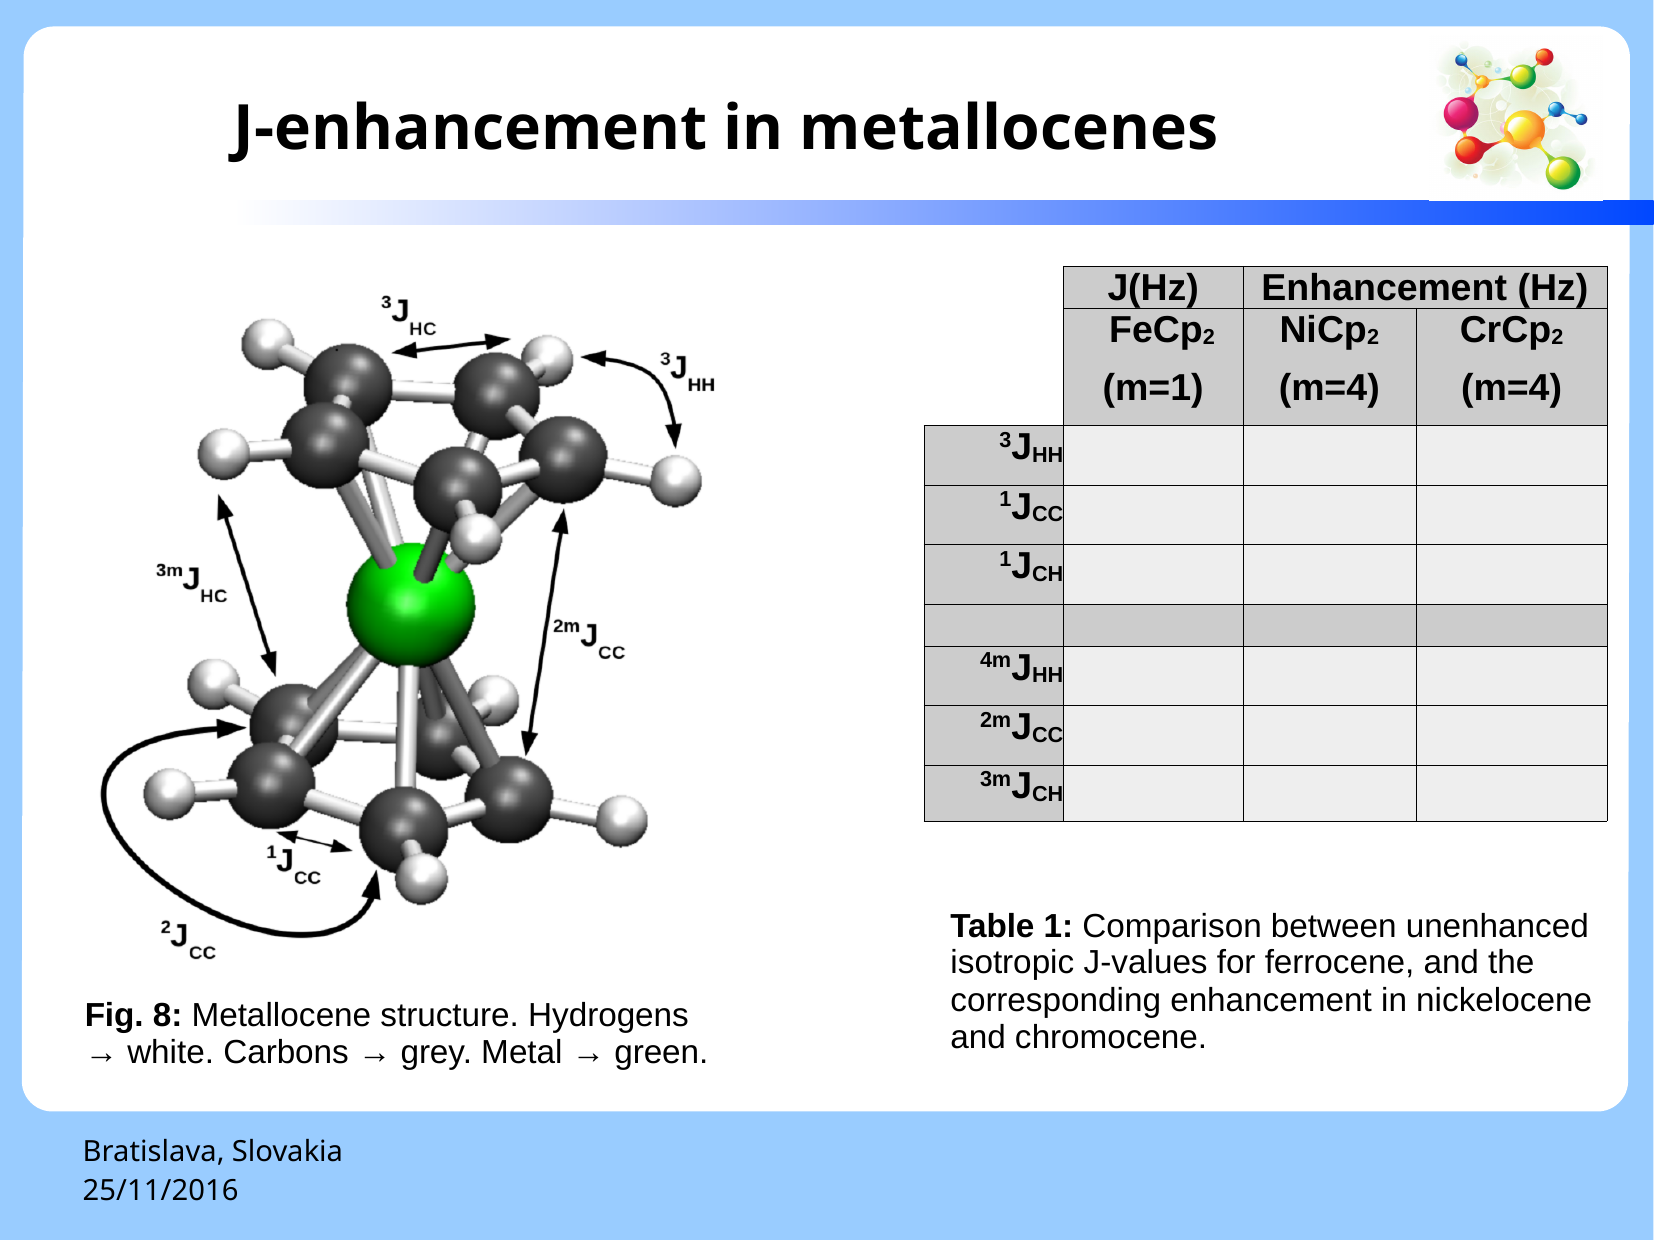

# J-enhancement in metallocenes
| | J(Hz) | Enhancement (Hz) | |
| --- | --- | --- | --- |
| | FeCp2 | NiCp2 | CrCp2 |
| | (m=1) | (m=4) | (m=4) |
| 3JHH | | | |
| 1JCC | | | |
| 1JCH | | | |
| | | | |
| 4mJHH | | | |
| 2mJCC | | | |
| 3mJCH | | | |
Table 1: Comparison between unenhanced isotropic J-values for ferrocene, and the corresponding enhancement in nickelocene and chromocene.
Fig. 8: Metallocene structure. Hydrogens
→ white. Carbons → grey. Metal → green.